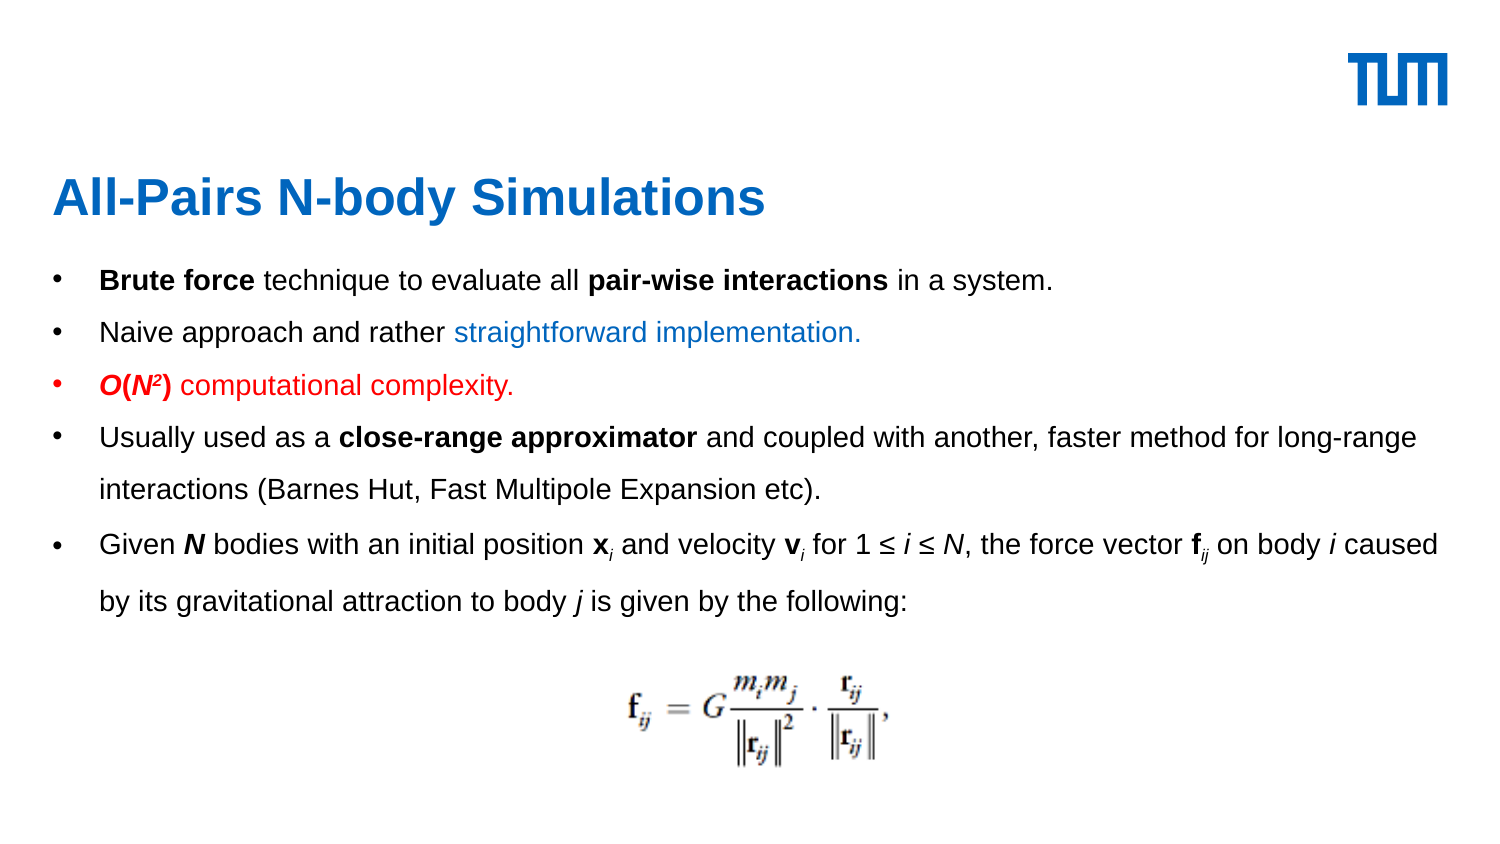

# All-Pairs N-body Simulations
Brute force technique to evaluate all pair-wise interactions in a system.
Naive approach and rather straightforward implementation.
O(N2) computational complexity.
Usually used as a close-range approximator and coupled with another, faster method for long-range interactions (Barnes Hut, Fast Multipole Expansion etc).
Given N bodies with an initial position xi and velocity vi for 1 ≤ i ≤ N, the force vector fij on body i caused by its gravitational attraction to body j is given by the following: